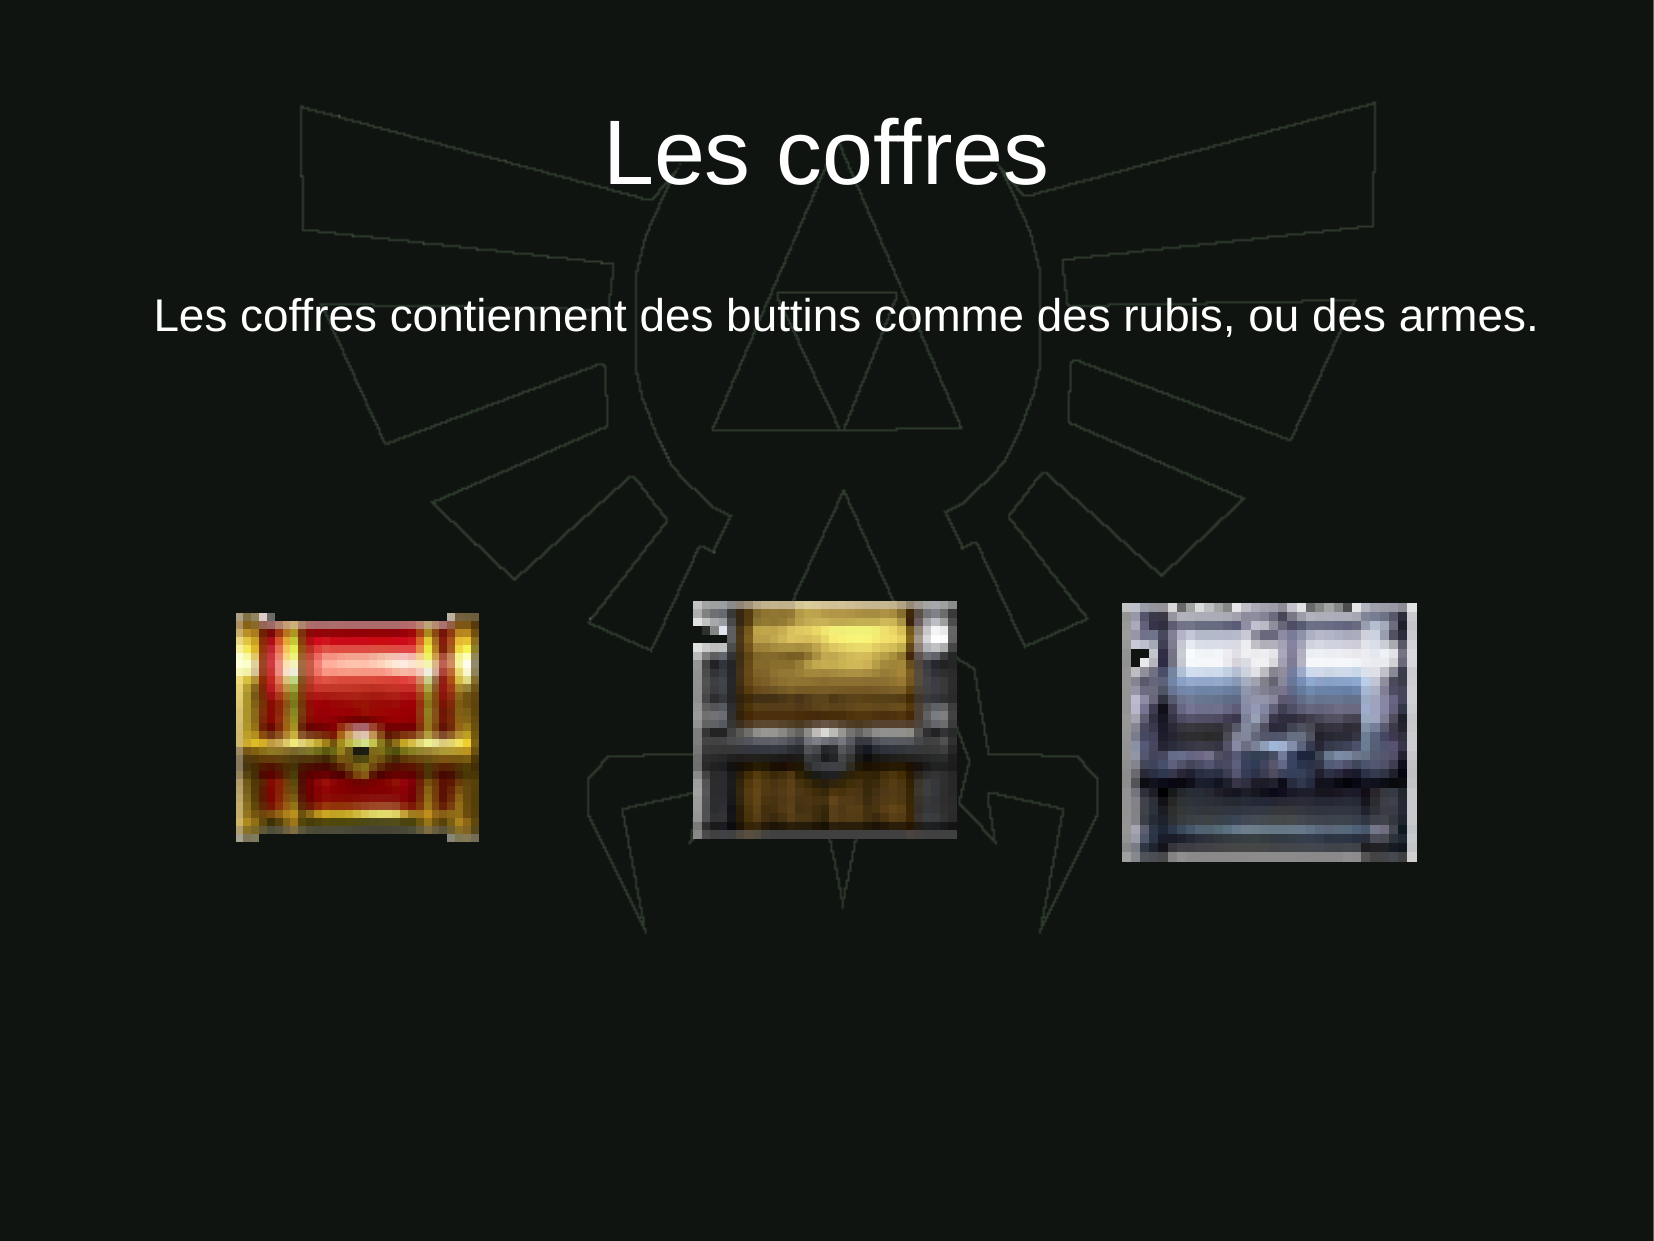

# Les coffres
Les coffres contiennent des buttins comme des rubis, ou des armes.